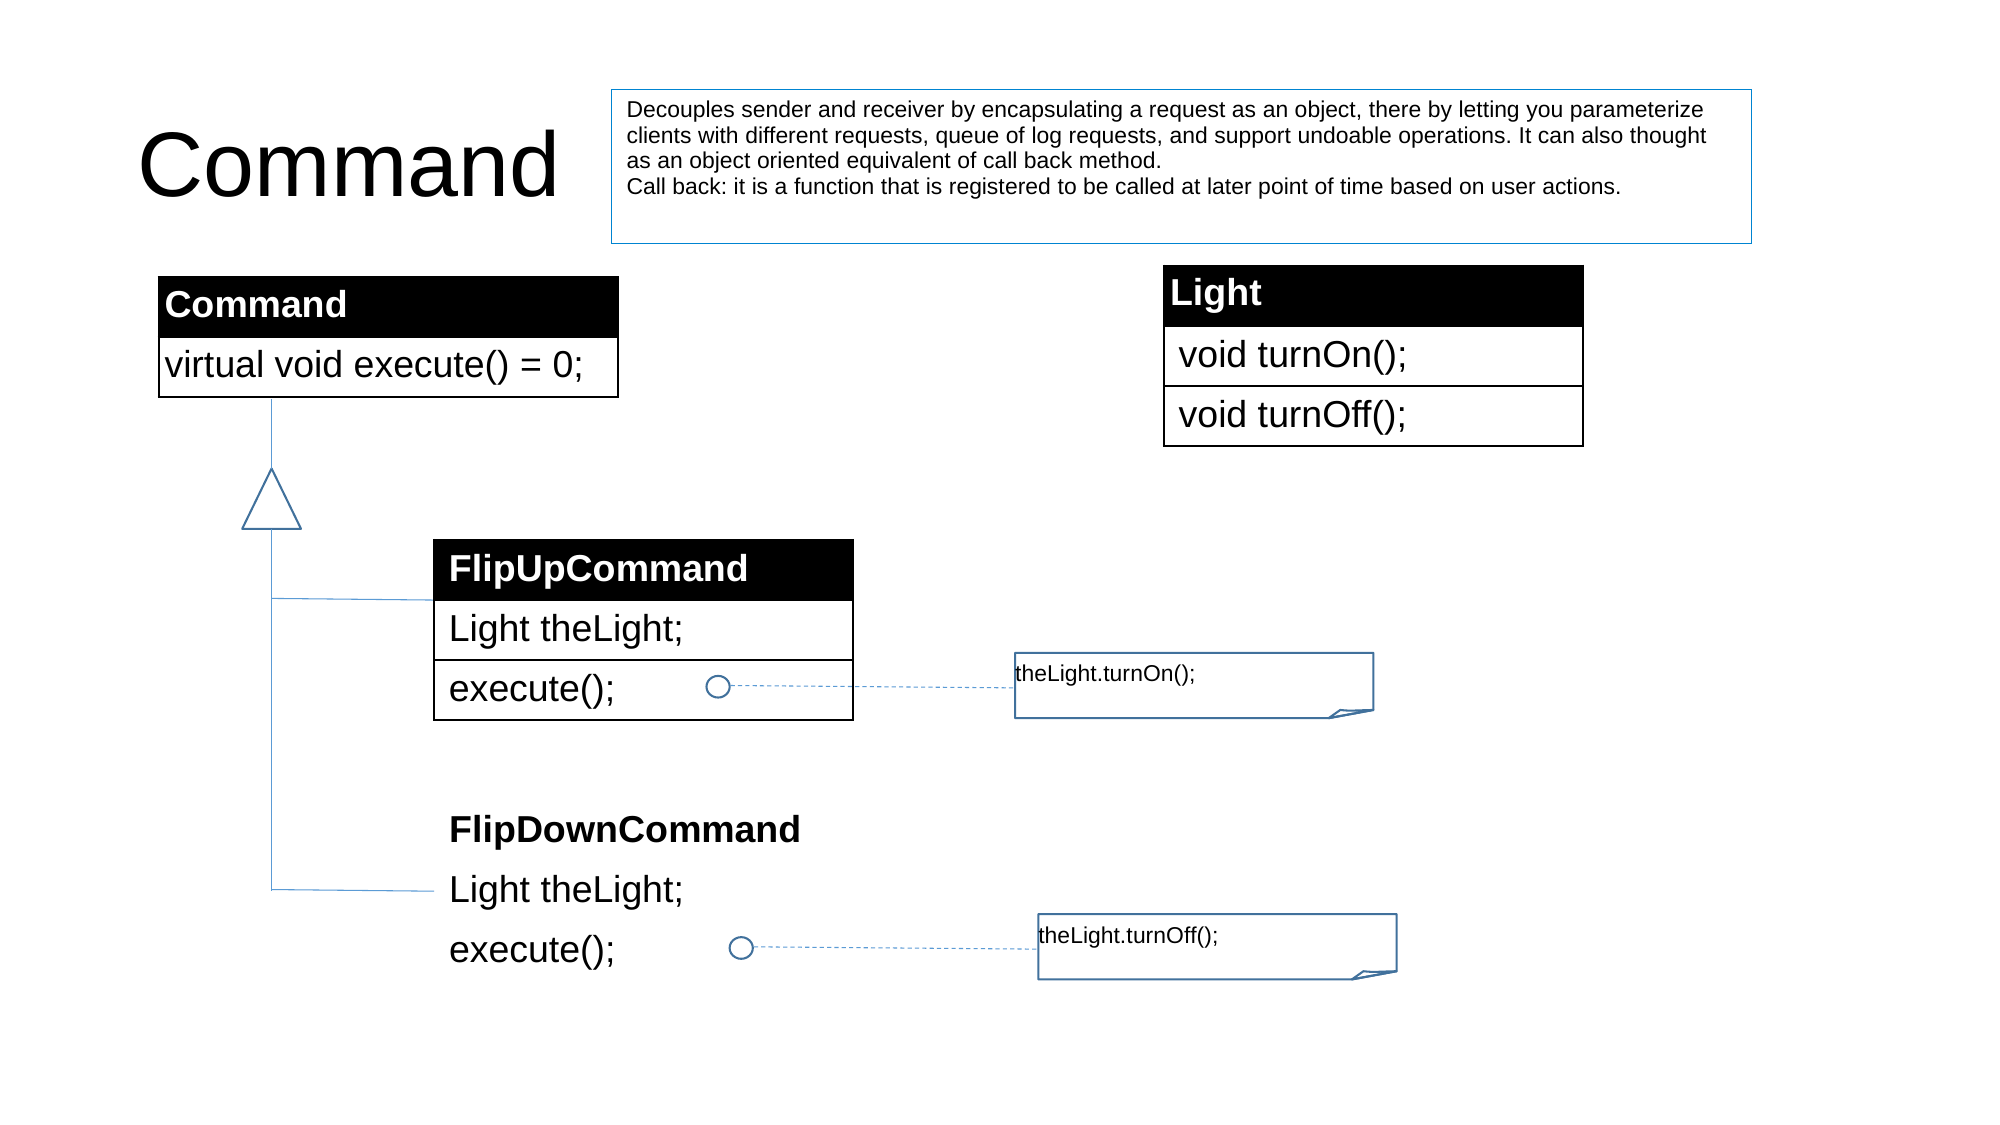

# Command
Decouples sender and receiver by encapsulating a request as an object, there by letting you parameterize clients with different requests, queue of log requests, and support undoable operations. It can also thought as an object oriented equivalent of call back method.
Call back: it is a function that is registered to be called at later point of time based on user actions.
| Light |
| --- |
| void turnOn(); |
| void turnOff(); |
| Command |
| --- |
| virtual void execute() = 0; |
| FlipUpCommand |
| --- |
| Light theLight; |
| execute(); |
theLight.turnOn();
| FlipDownCommand |
| --- |
| Light theLight; |
| execute(); |
theLight.turnOff();